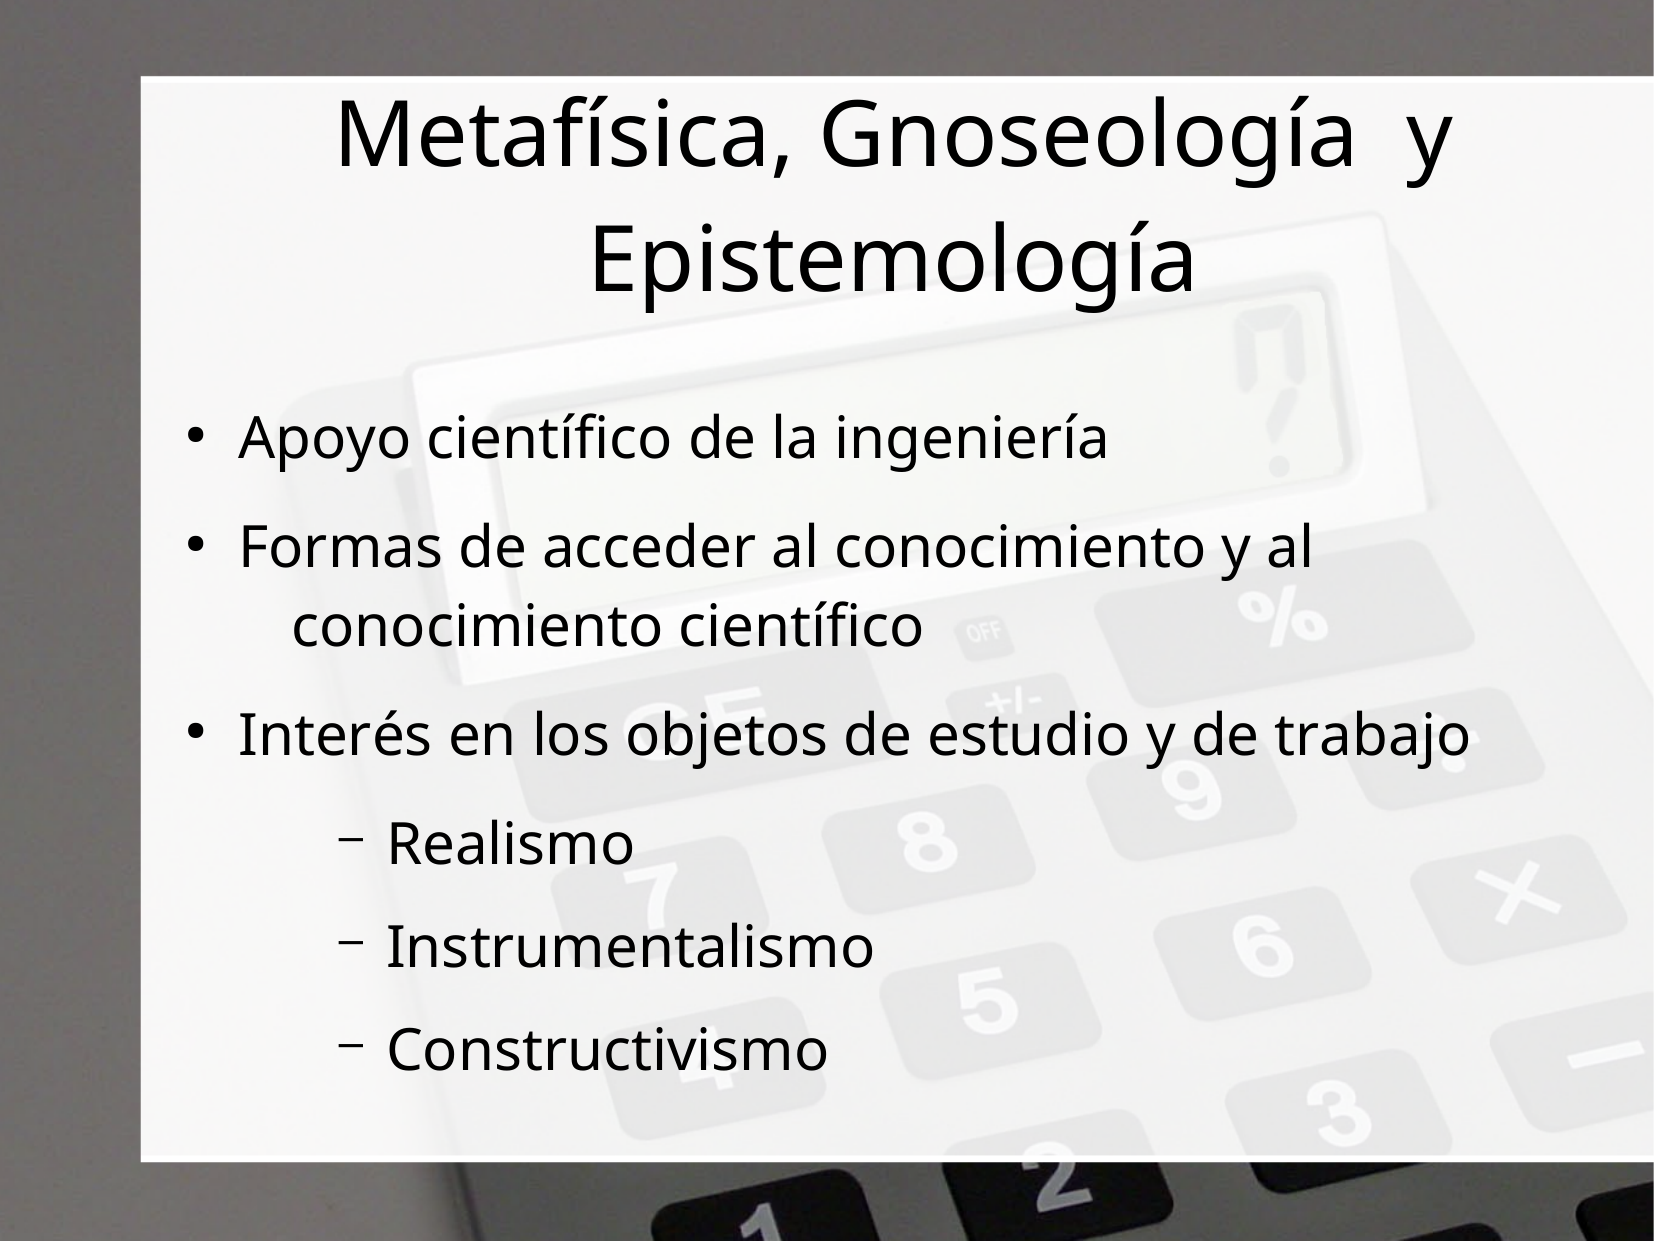

# Metafísica, Gnoseología y Epistemología
Apoyo científico de la ingeniería
Formas de acceder al conocimiento y al conocimiento científico
Interés en los objetos de estudio y de trabajo
Realismo
Instrumentalismo
Constructivismo